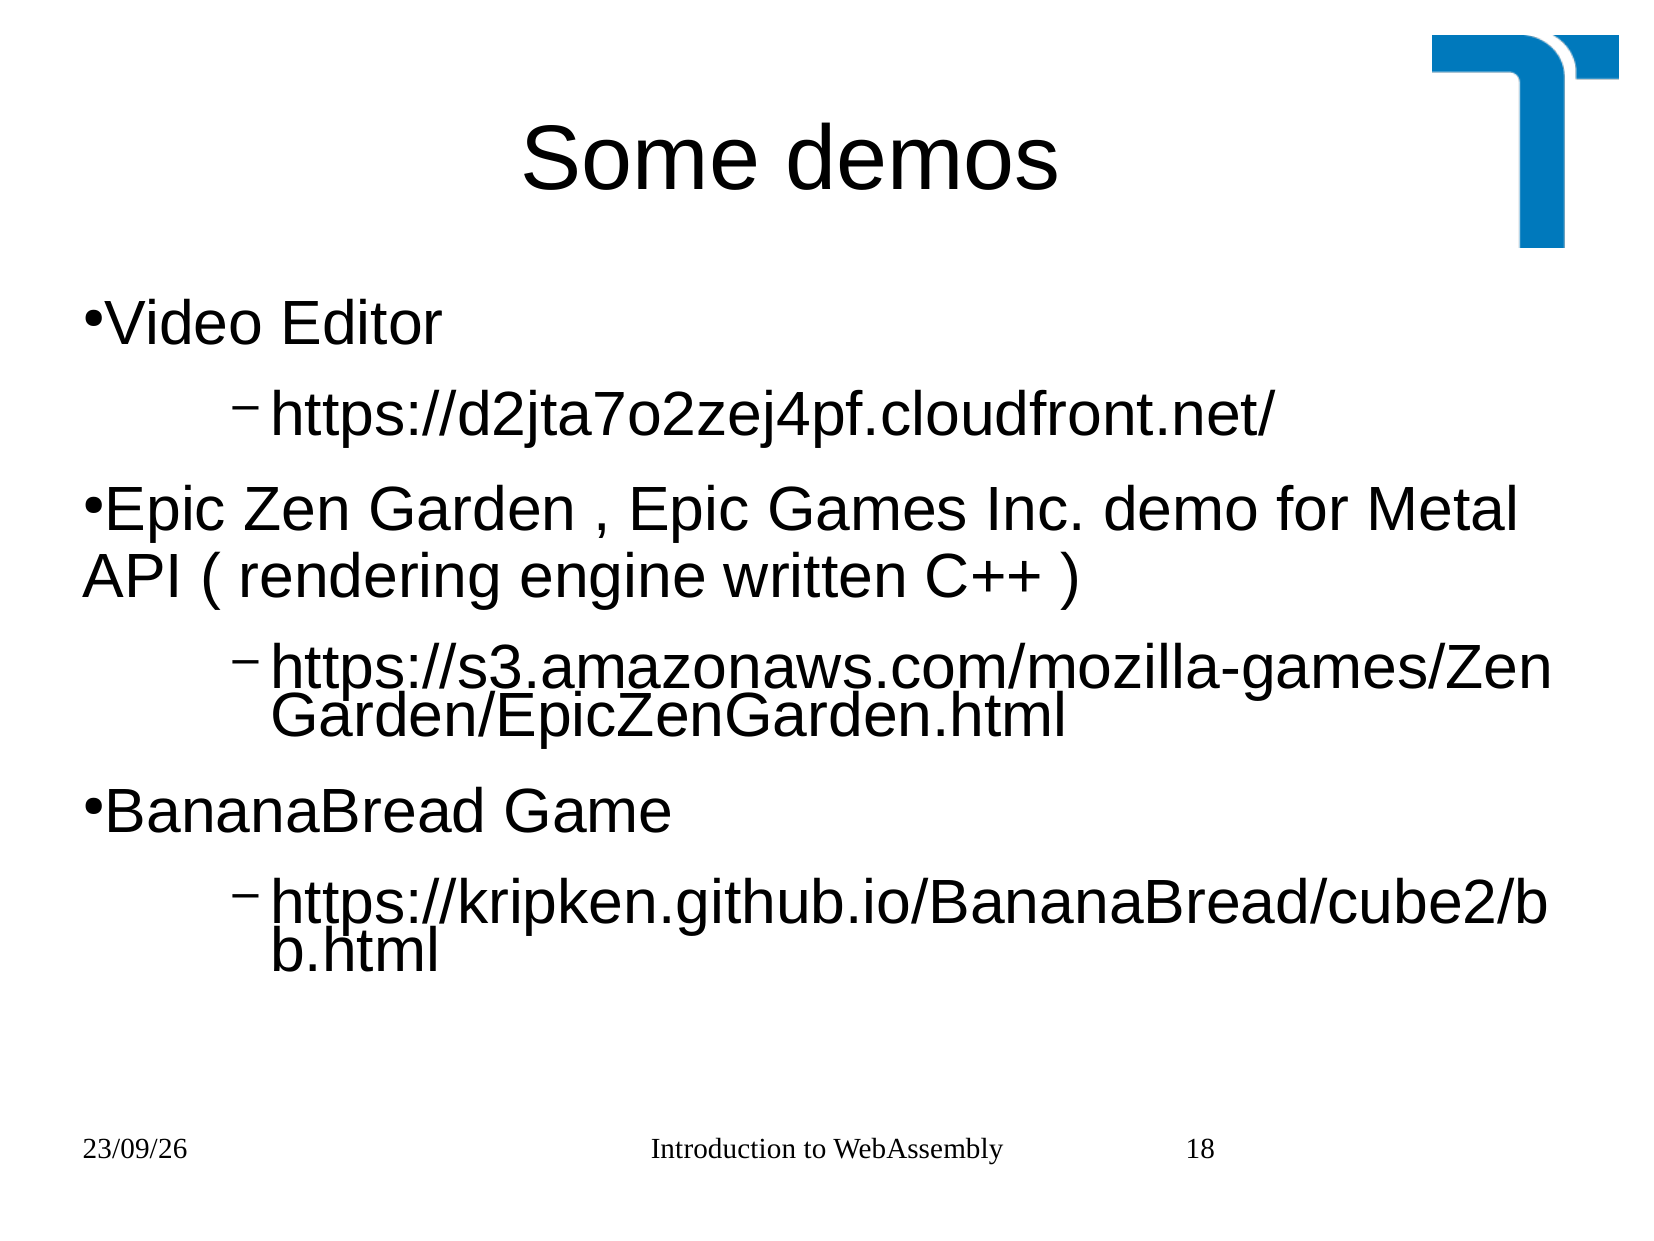

# Some demos
Video Editor
https://d2jta7o2zej4pf.cloudfront.net/
Epic Zen Garden , Epic Games Inc. demo for Metal API ( rendering engine written C++ )
https://s3.amazonaws.com/mozilla-games/ZenGarden/EpicZenGarden.html
BananaBread Game
https://kripken.github.io/BananaBread/cube2/bb.html
Introduction to WebAssembly